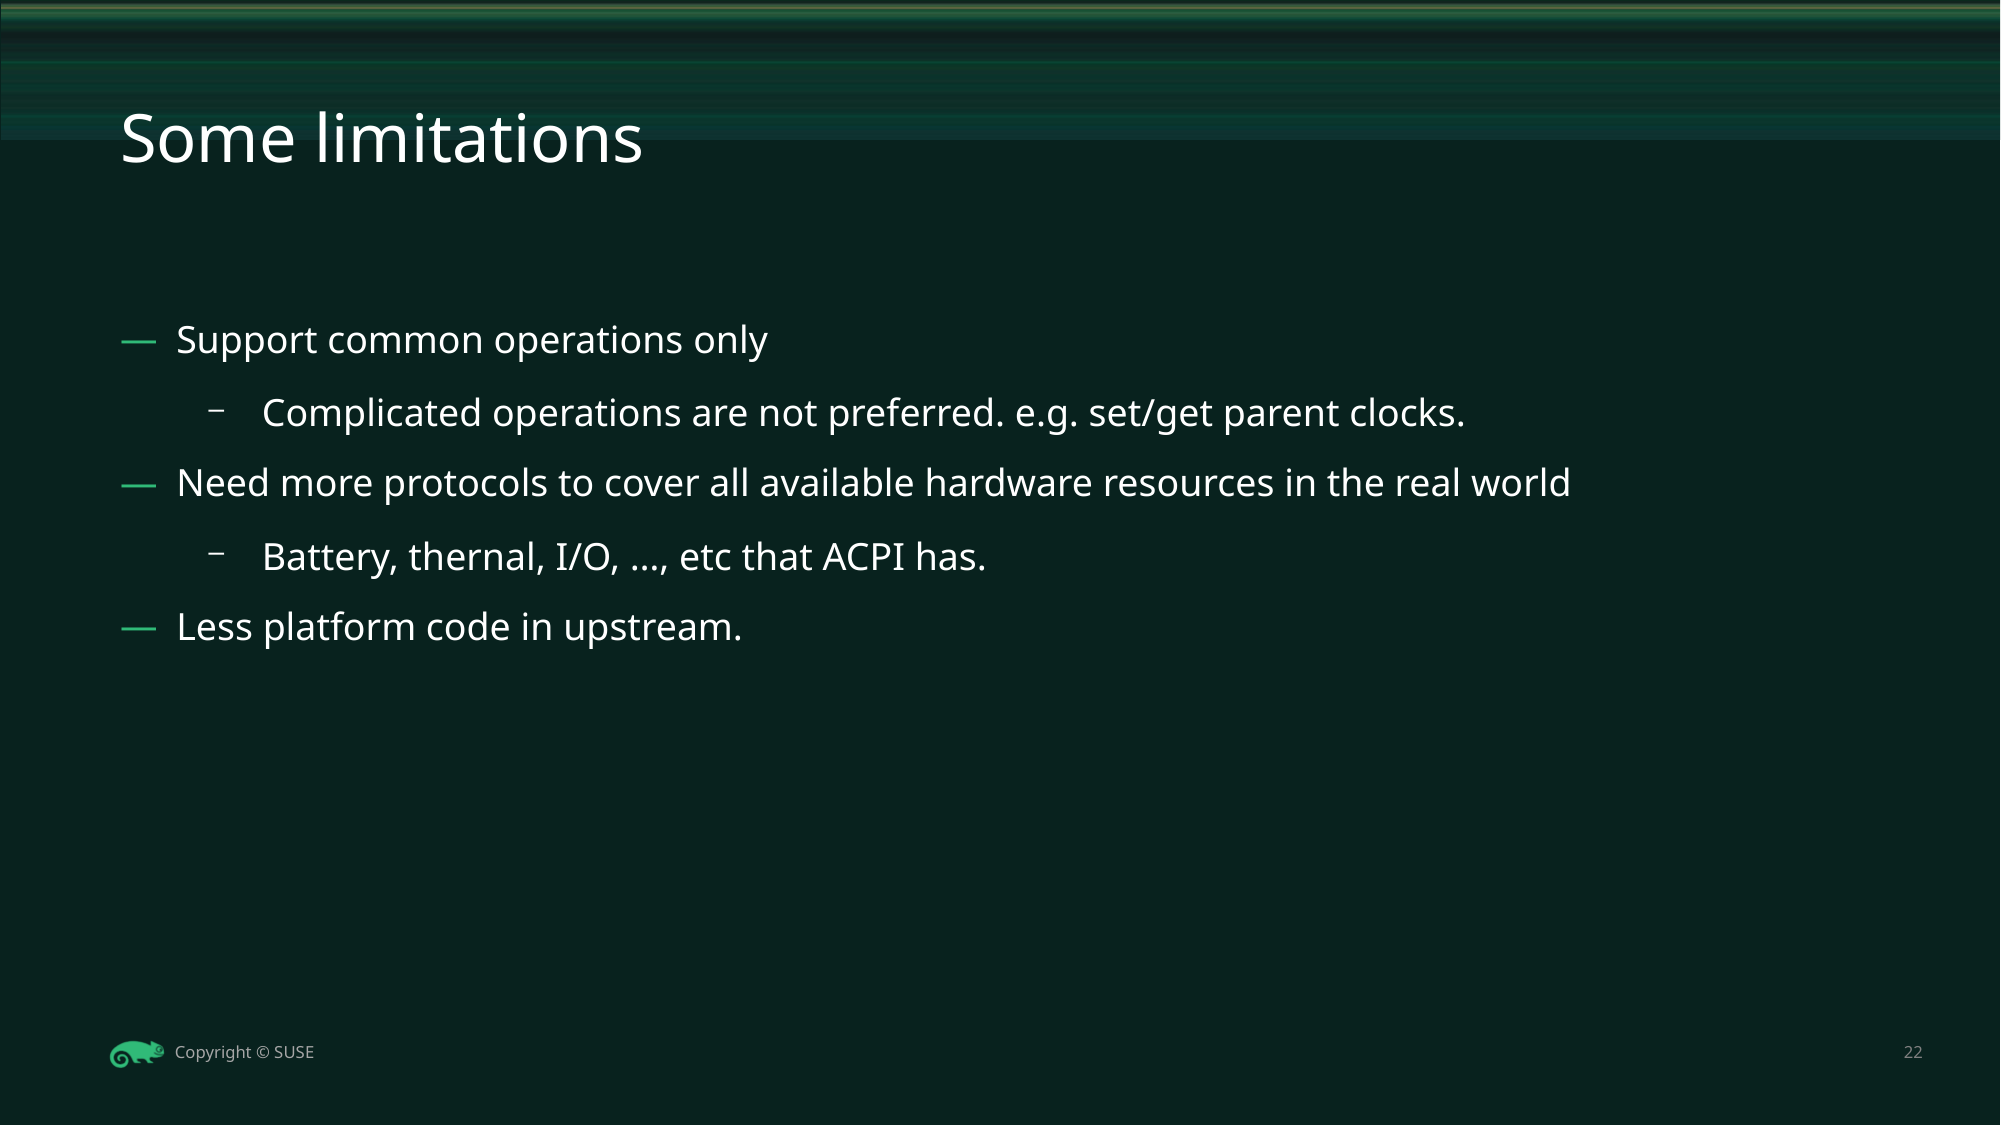

Some limitations
# Support common operations only
Complicated operations are not preferred. e.g. set/get parent clocks.
Need more protocols to cover all available hardware resources in the real world
Battery, thernal, I/O, …, etc that ACPI has.
Less platform code in upstream.
22